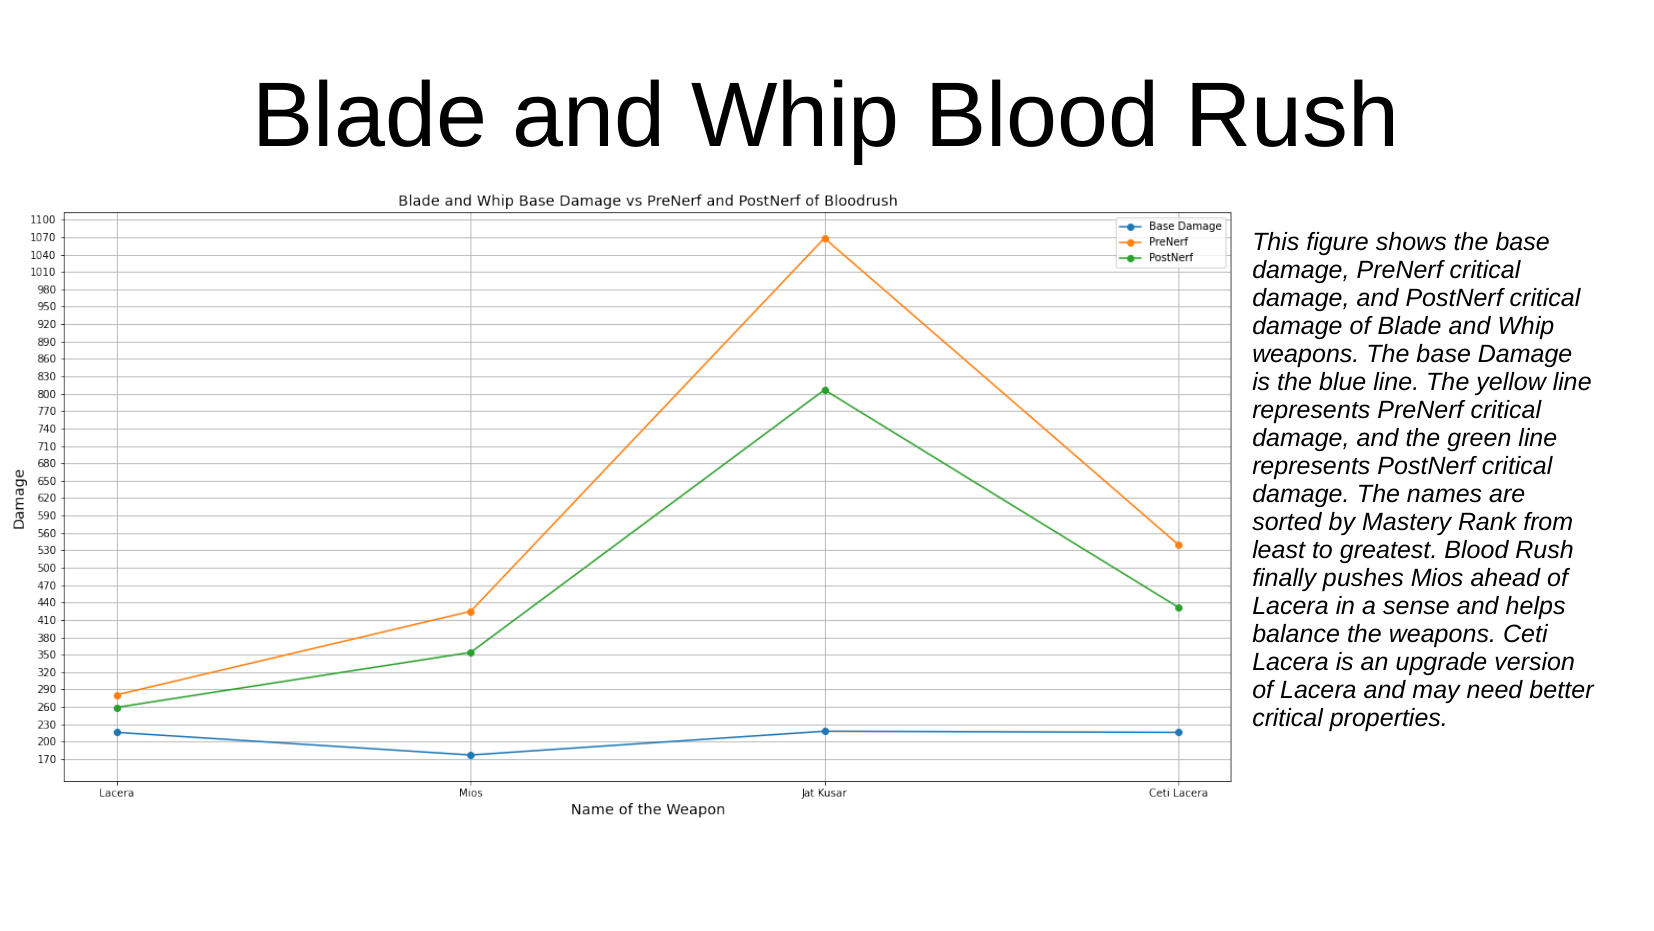

# Blade and Whip Blood Rush
This figure shows the base damage, PreNerf critical damage, and PostNerf critical damage of Blade and Whip weapons. The base Damage is the blue line. The yellow line represents PreNerf critical damage, and the green line represents PostNerf critical damage. The names are sorted by Mastery Rank from least to greatest. Blood Rush finally pushes Mios ahead of Lacera in a sense and helps balance the weapons. Ceti Lacera is an upgrade version of Lacera and may need better critical properties.